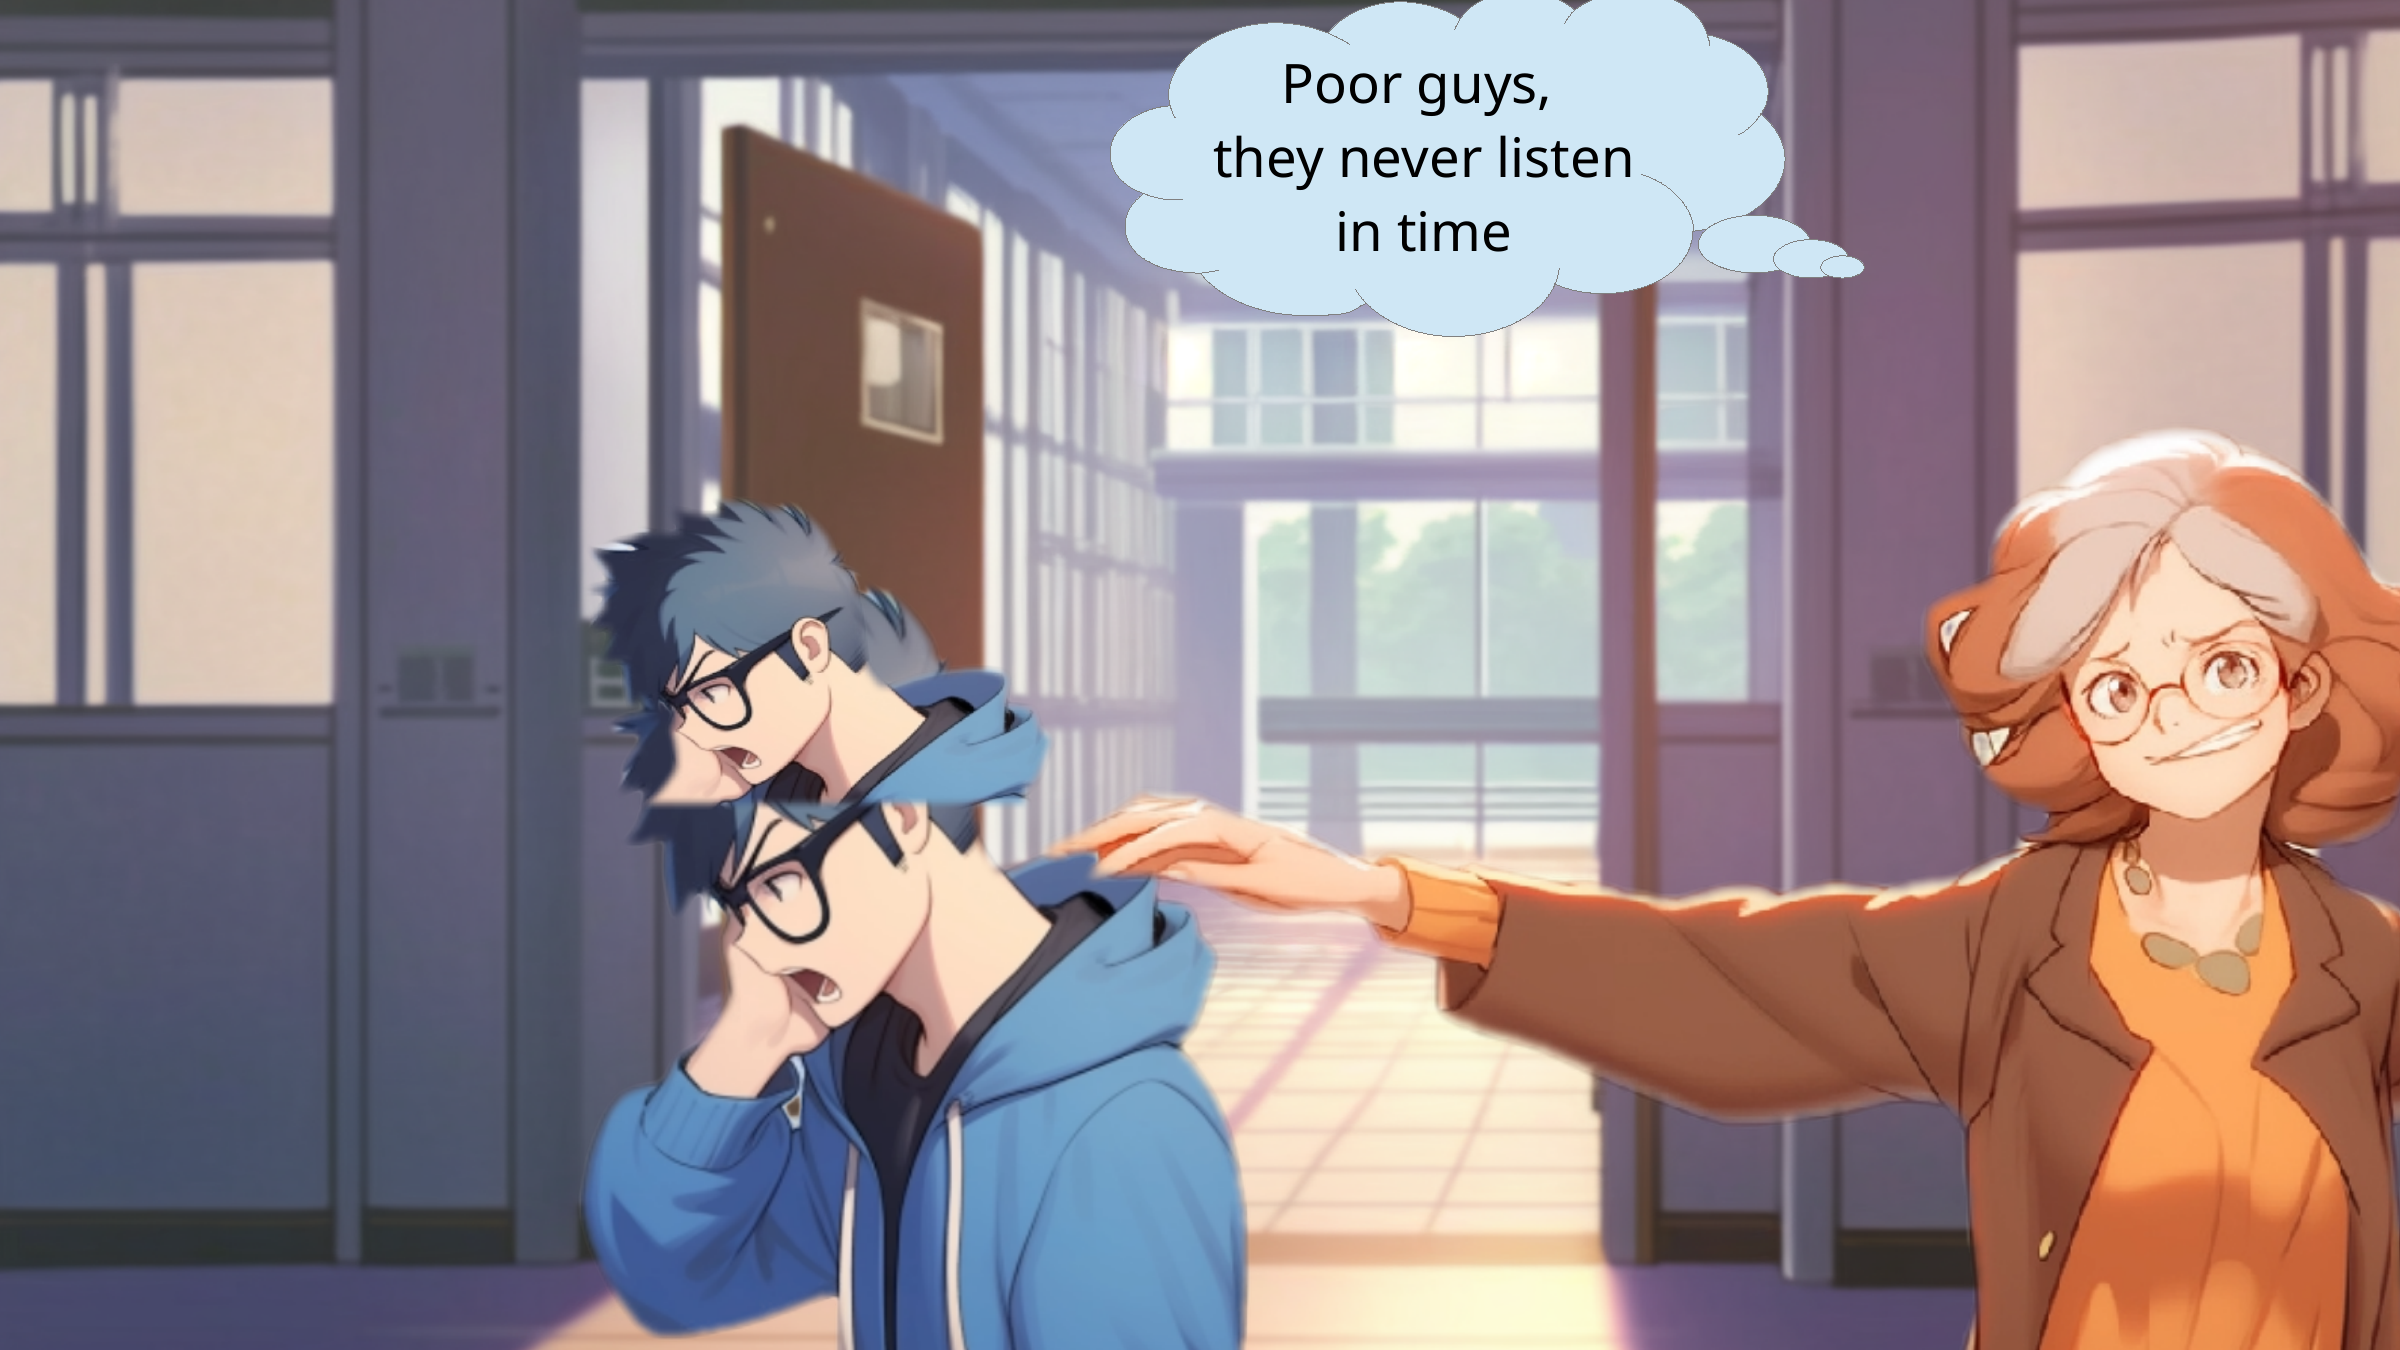

Poor guys,
they never listen
in time